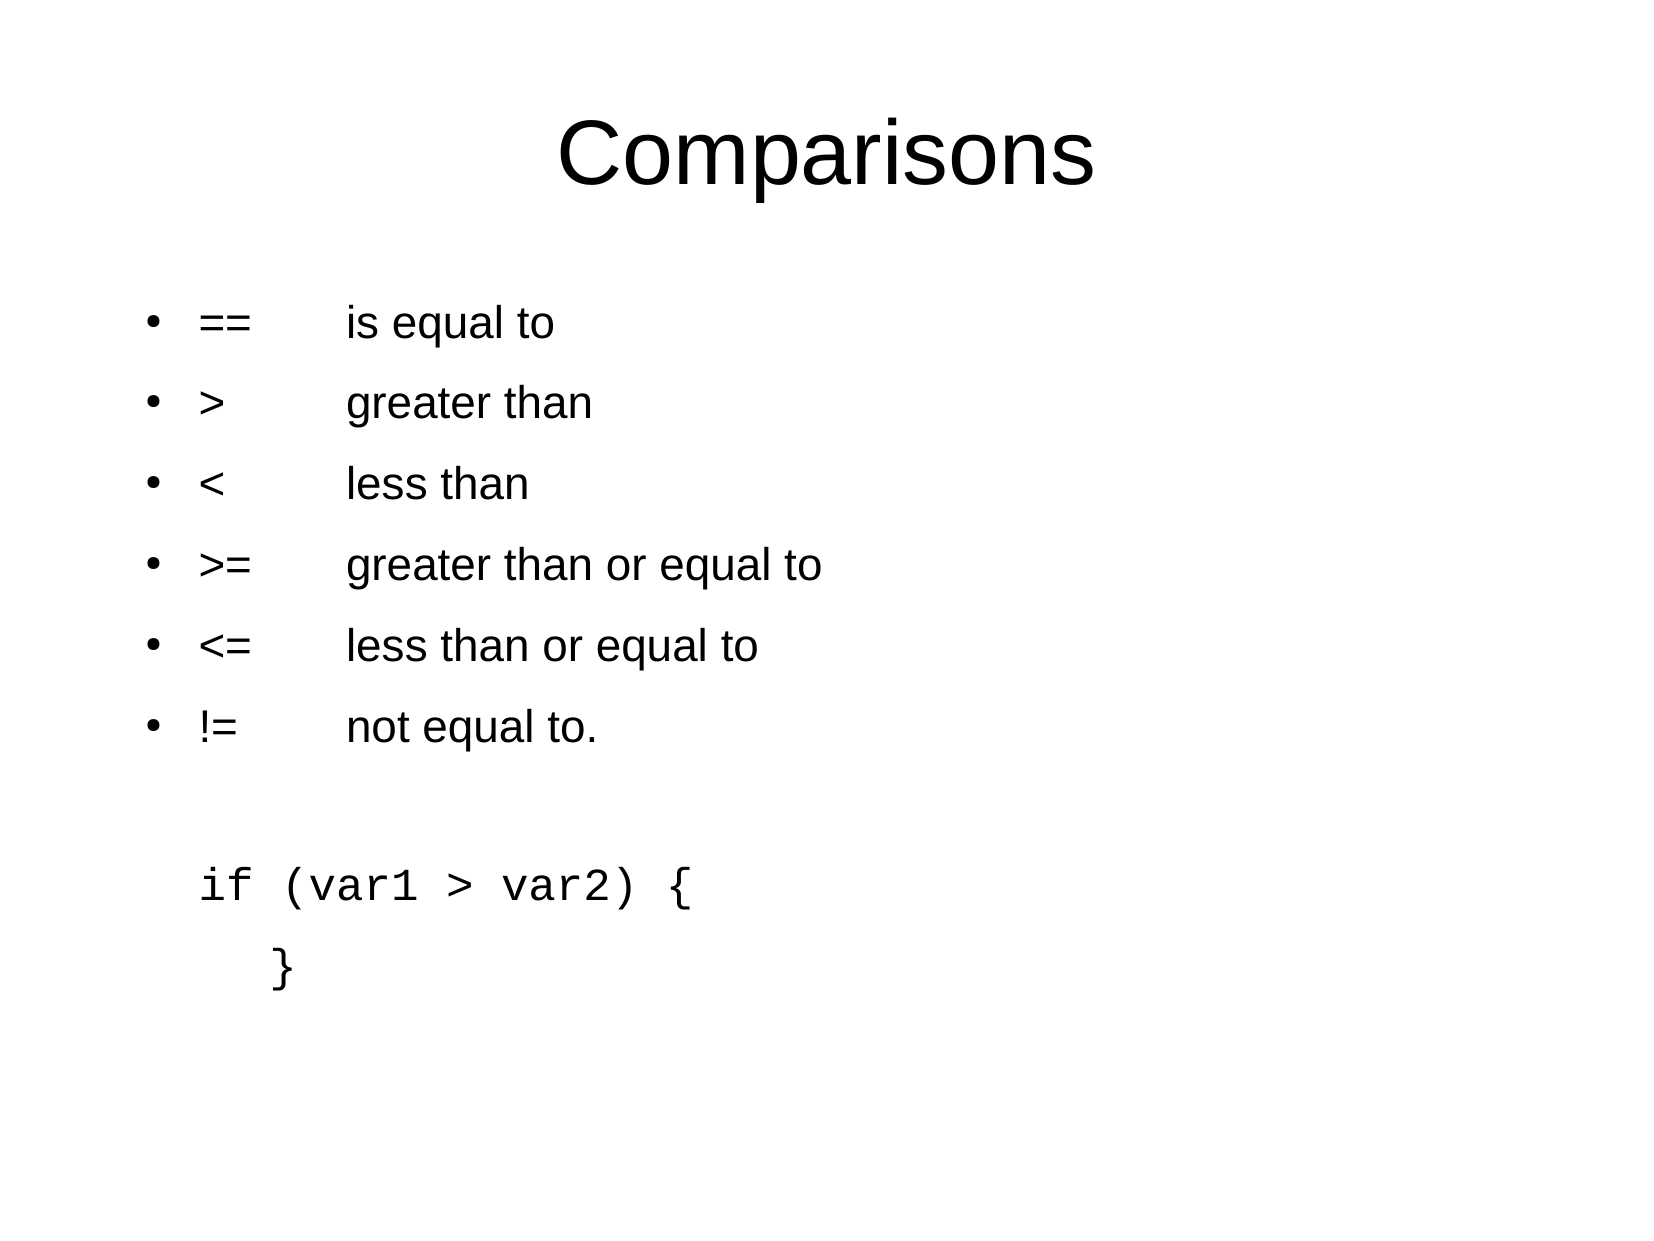

# Comparisons
==		is equal to
>		greater than
< 		less than
>= 		greater than or equal to
<= 		less than or equal to
!= 		not equal to.
if (var1 > var2) {
}